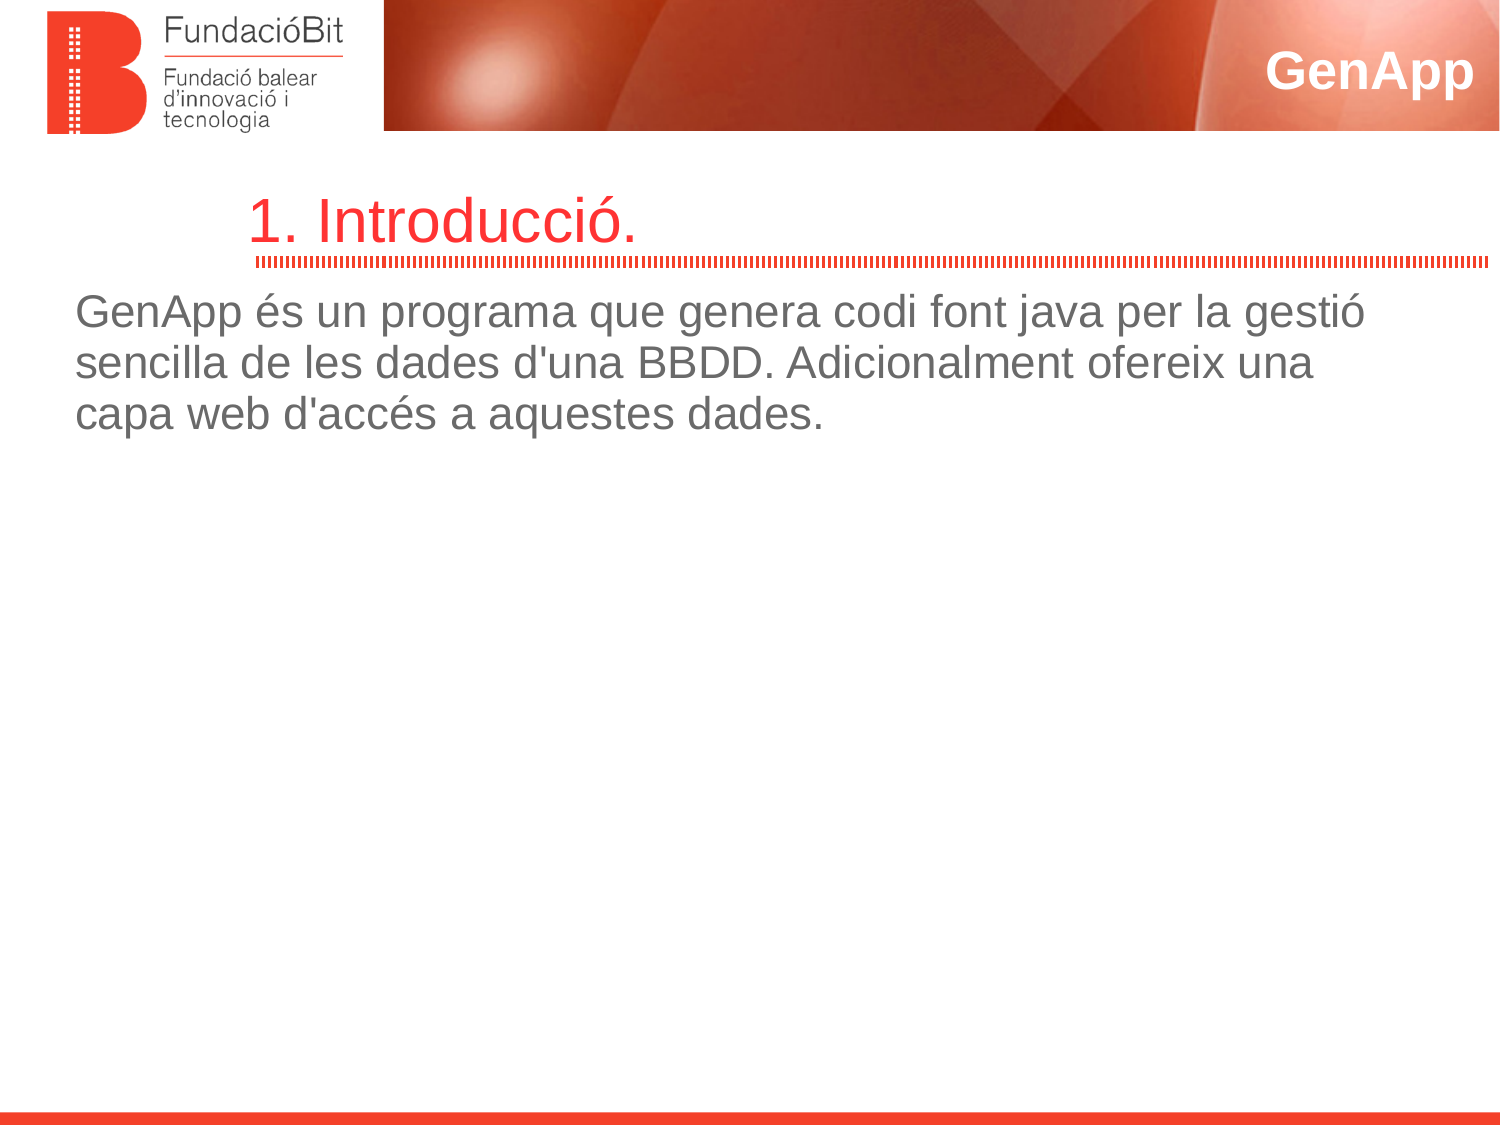

# GenApp
 1. Introducció.
GenApp és un programa que genera codi font java per la gestió sencilla de les dades d'una BBDD. Adicionalment ofereix una capa web d'accés a aquestes dades.